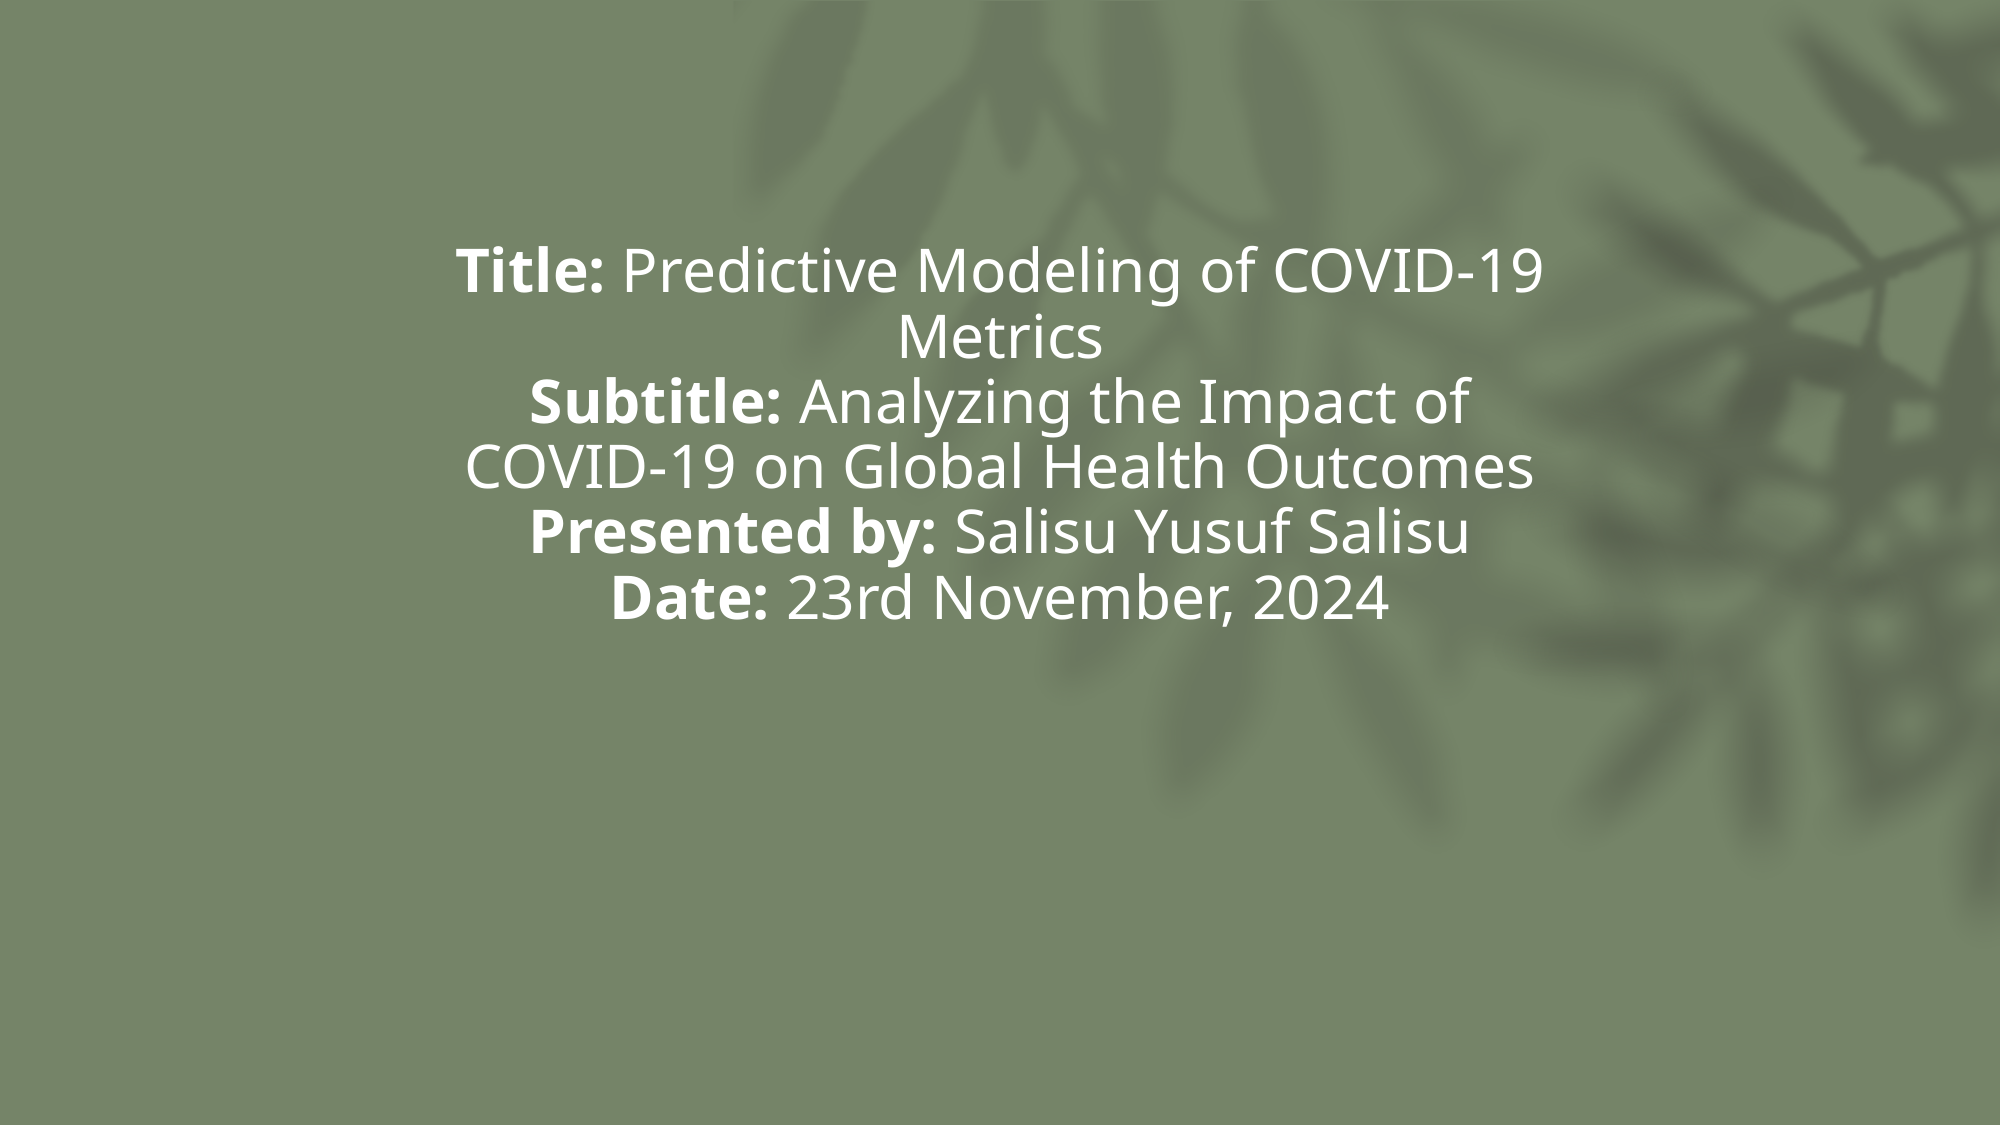

# Title: Predictive Modeling of COVID-19 Metrics
Subtitle: Analyzing the Impact of COVID-19 on Global Health Outcomes
Presented by: Salisu Yusuf Salisu
Date: 23rd November, 2024